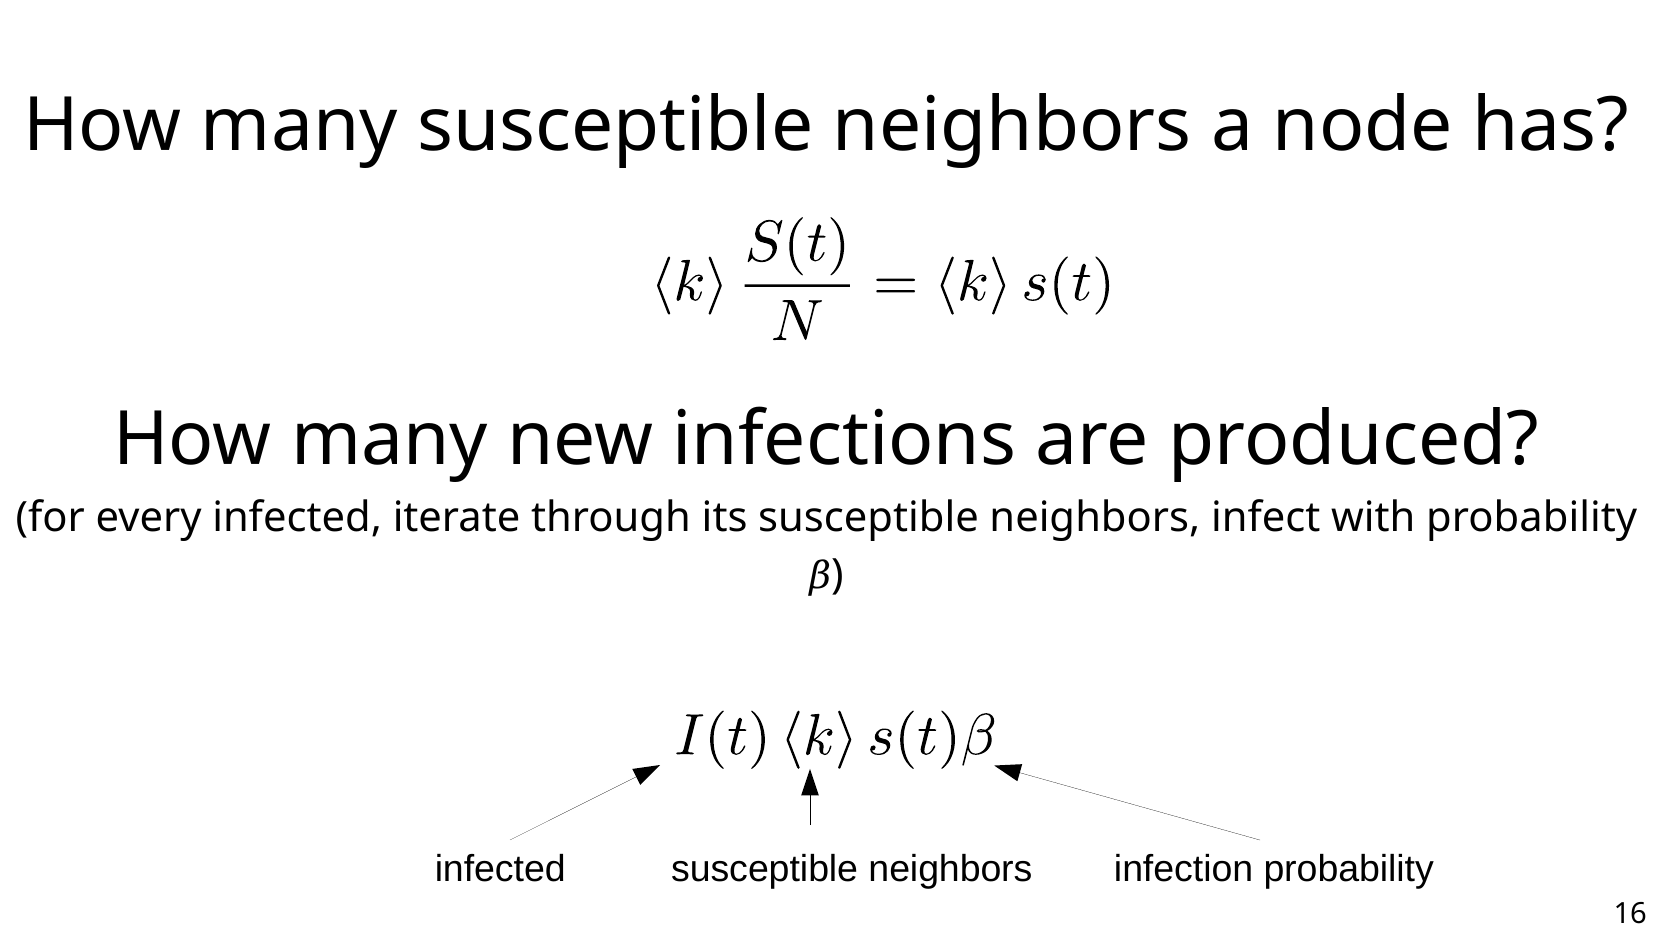

# How many susceptible neighbors a node has?
How many new infections are produced?
(for every infected, iterate through its susceptible neighbors, infect with probability β)
infected
susceptible neighbors
infection probability
16